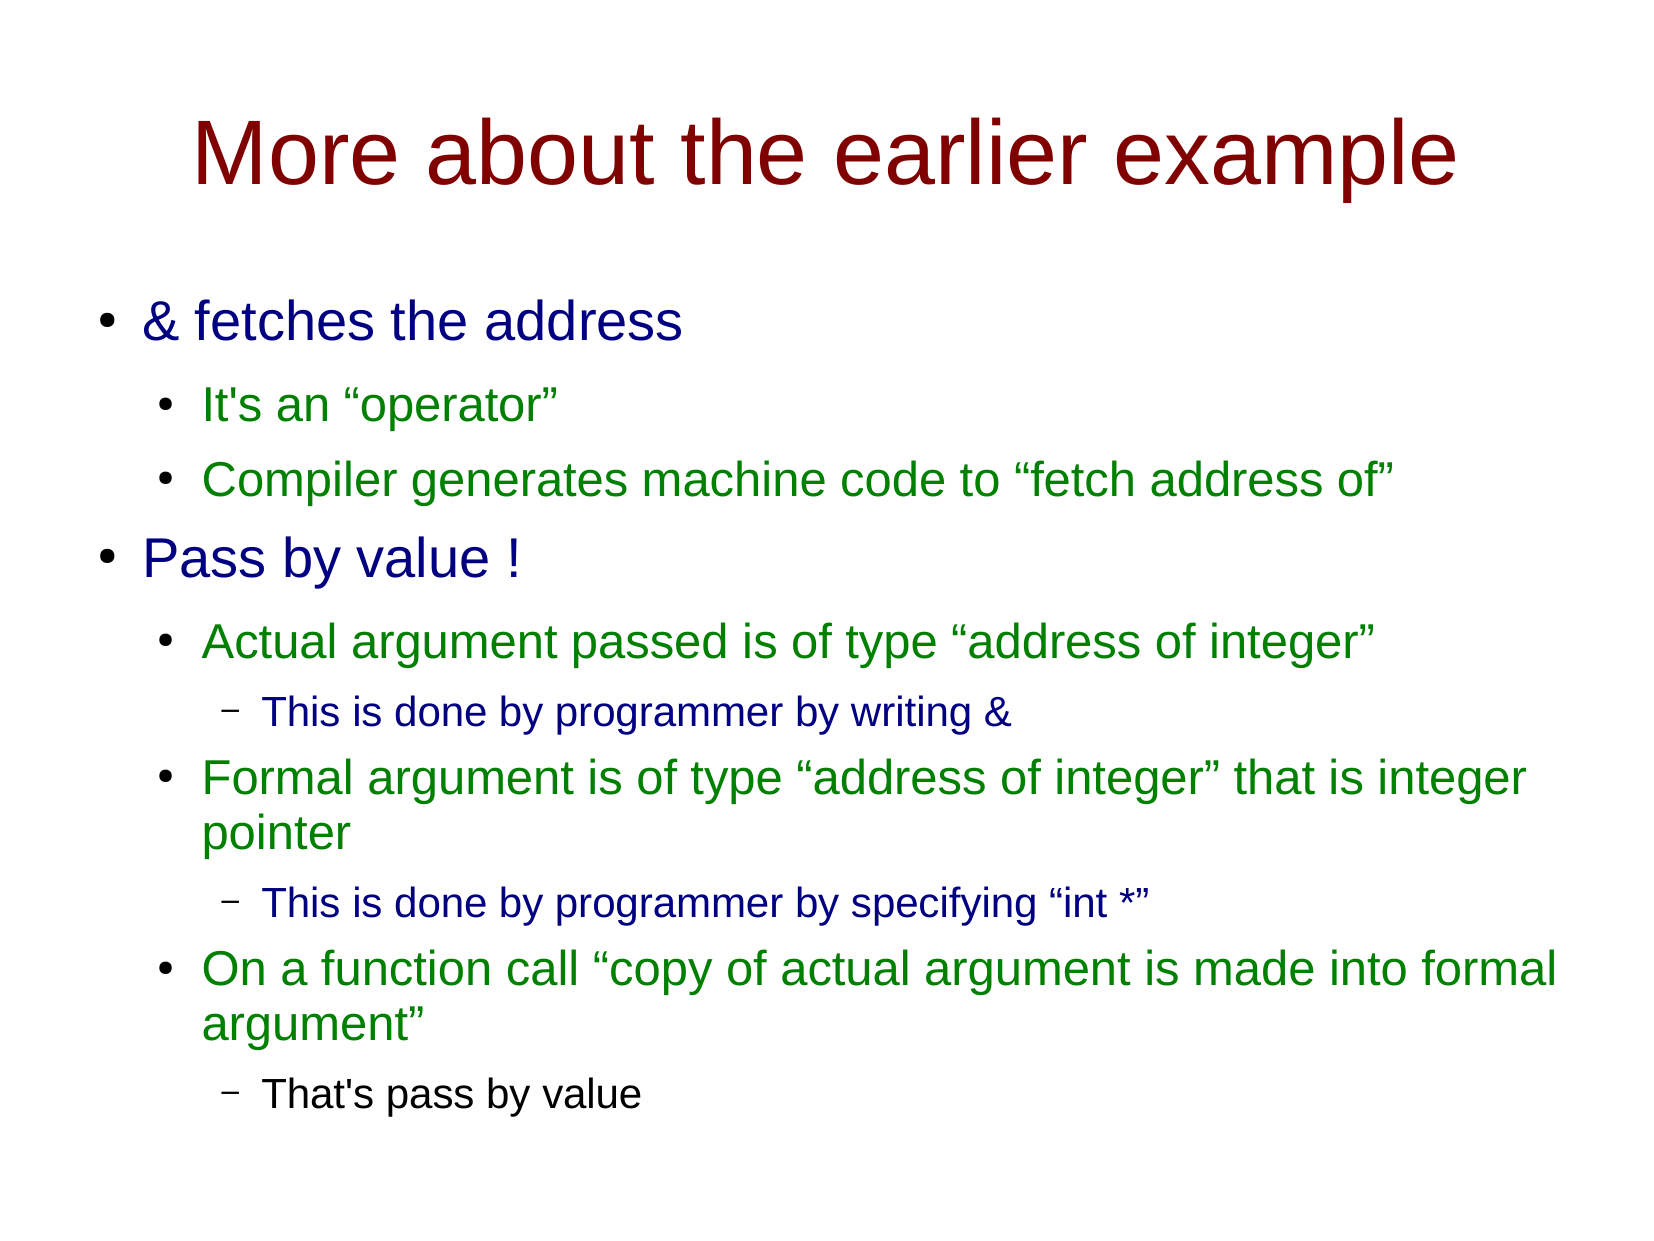

# More about the earlier example
& fetches the address
It's an “operator”
Compiler generates machine code to “fetch address of”
Pass by value !
Actual argument passed is of type “address of integer”
This is done by programmer by writing &
Formal argument is of type “address of integer” that is integer pointer
This is done by programmer by specifying “int *”
On a function call “copy of actual argument is made into formal argument”
That's pass by value